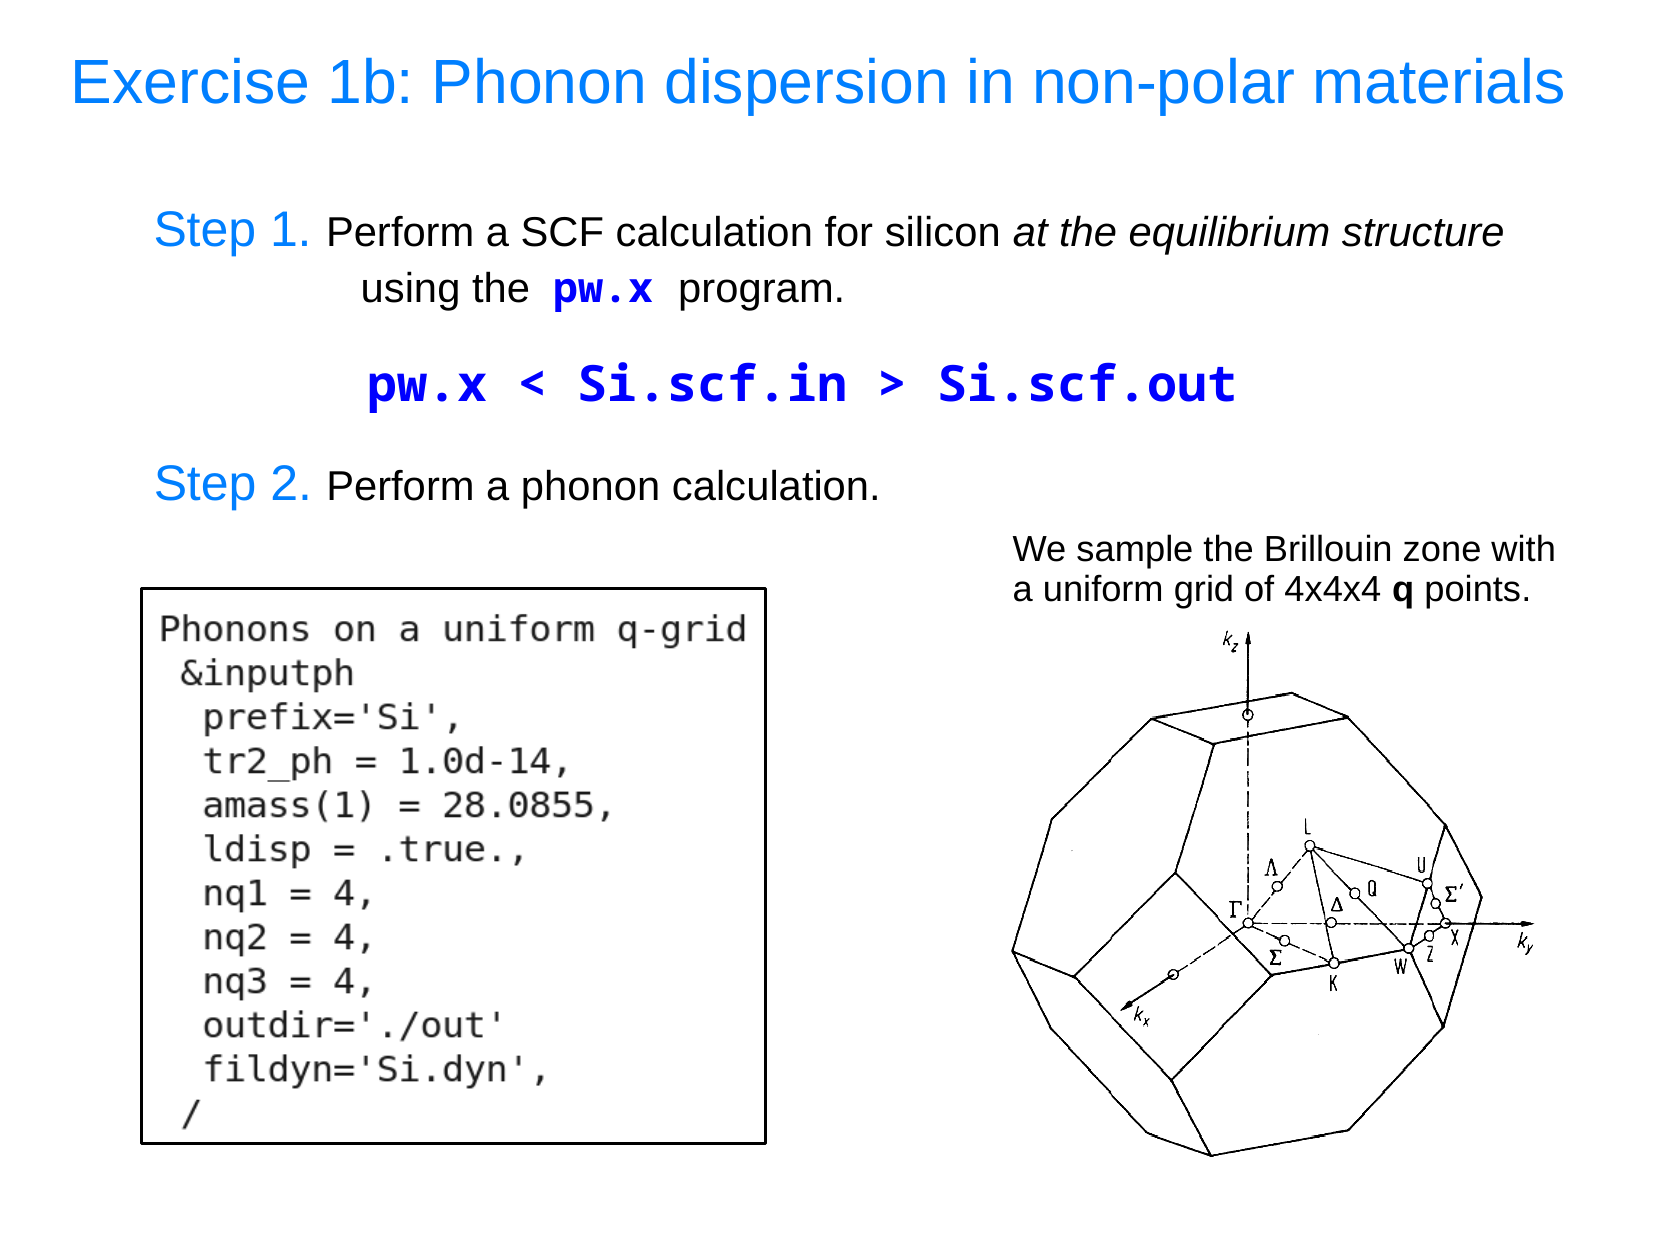

Exercise 1b: Phonon dispersion in non-polar materials
# Step 1. Perform a SCF calculation for silicon at the equilibrium structure using the pw.x program.
pw.x < Si.scf.in > Si.scf.out
Step 2. Perform a phonon calculation.
We sample the Brillouin zone with a uniform grid of 4x4x4 q points.